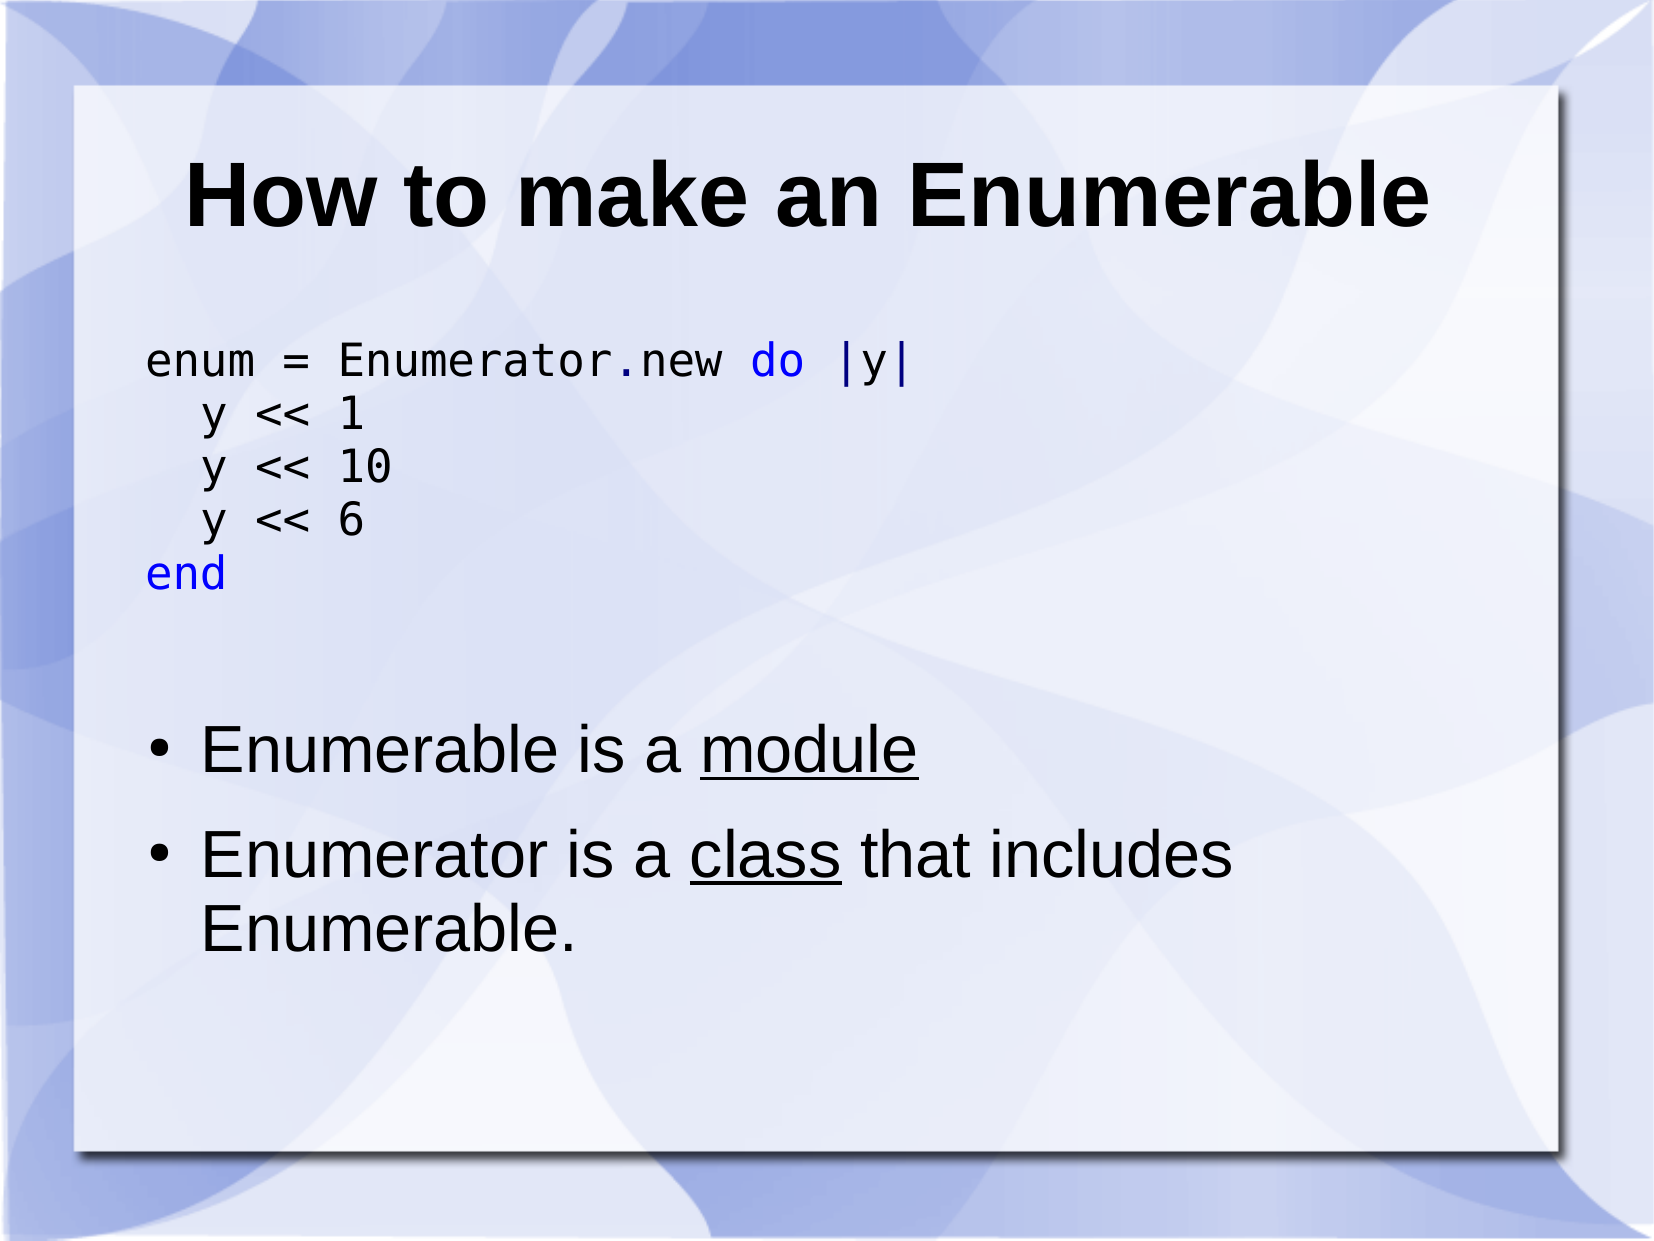

# How to make an Enumerable
enum = Enumerator.new do |y|
 y << 1
 y << 10
 y << 6
end
Enumerable is a module
Enumerator is a class that includes Enumerable.